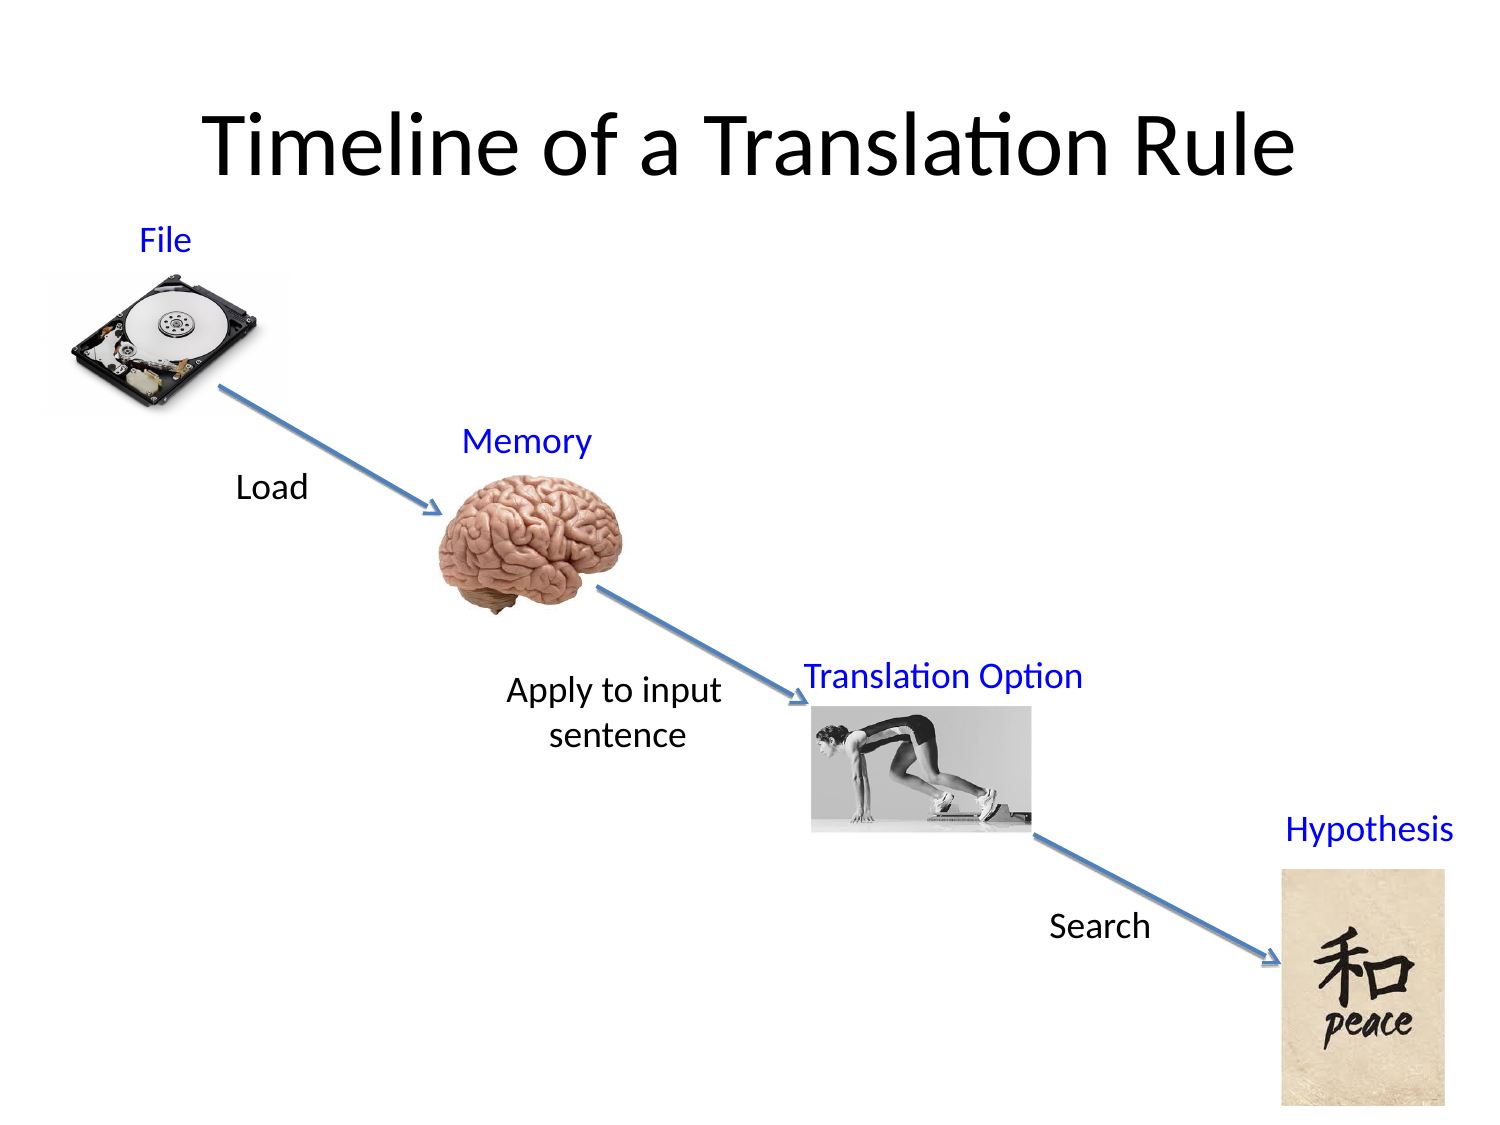

# Timeline of a Translation Rule
File
Memory
Load
Translation Option
Apply to input
 sentence
Hypothesis
Search